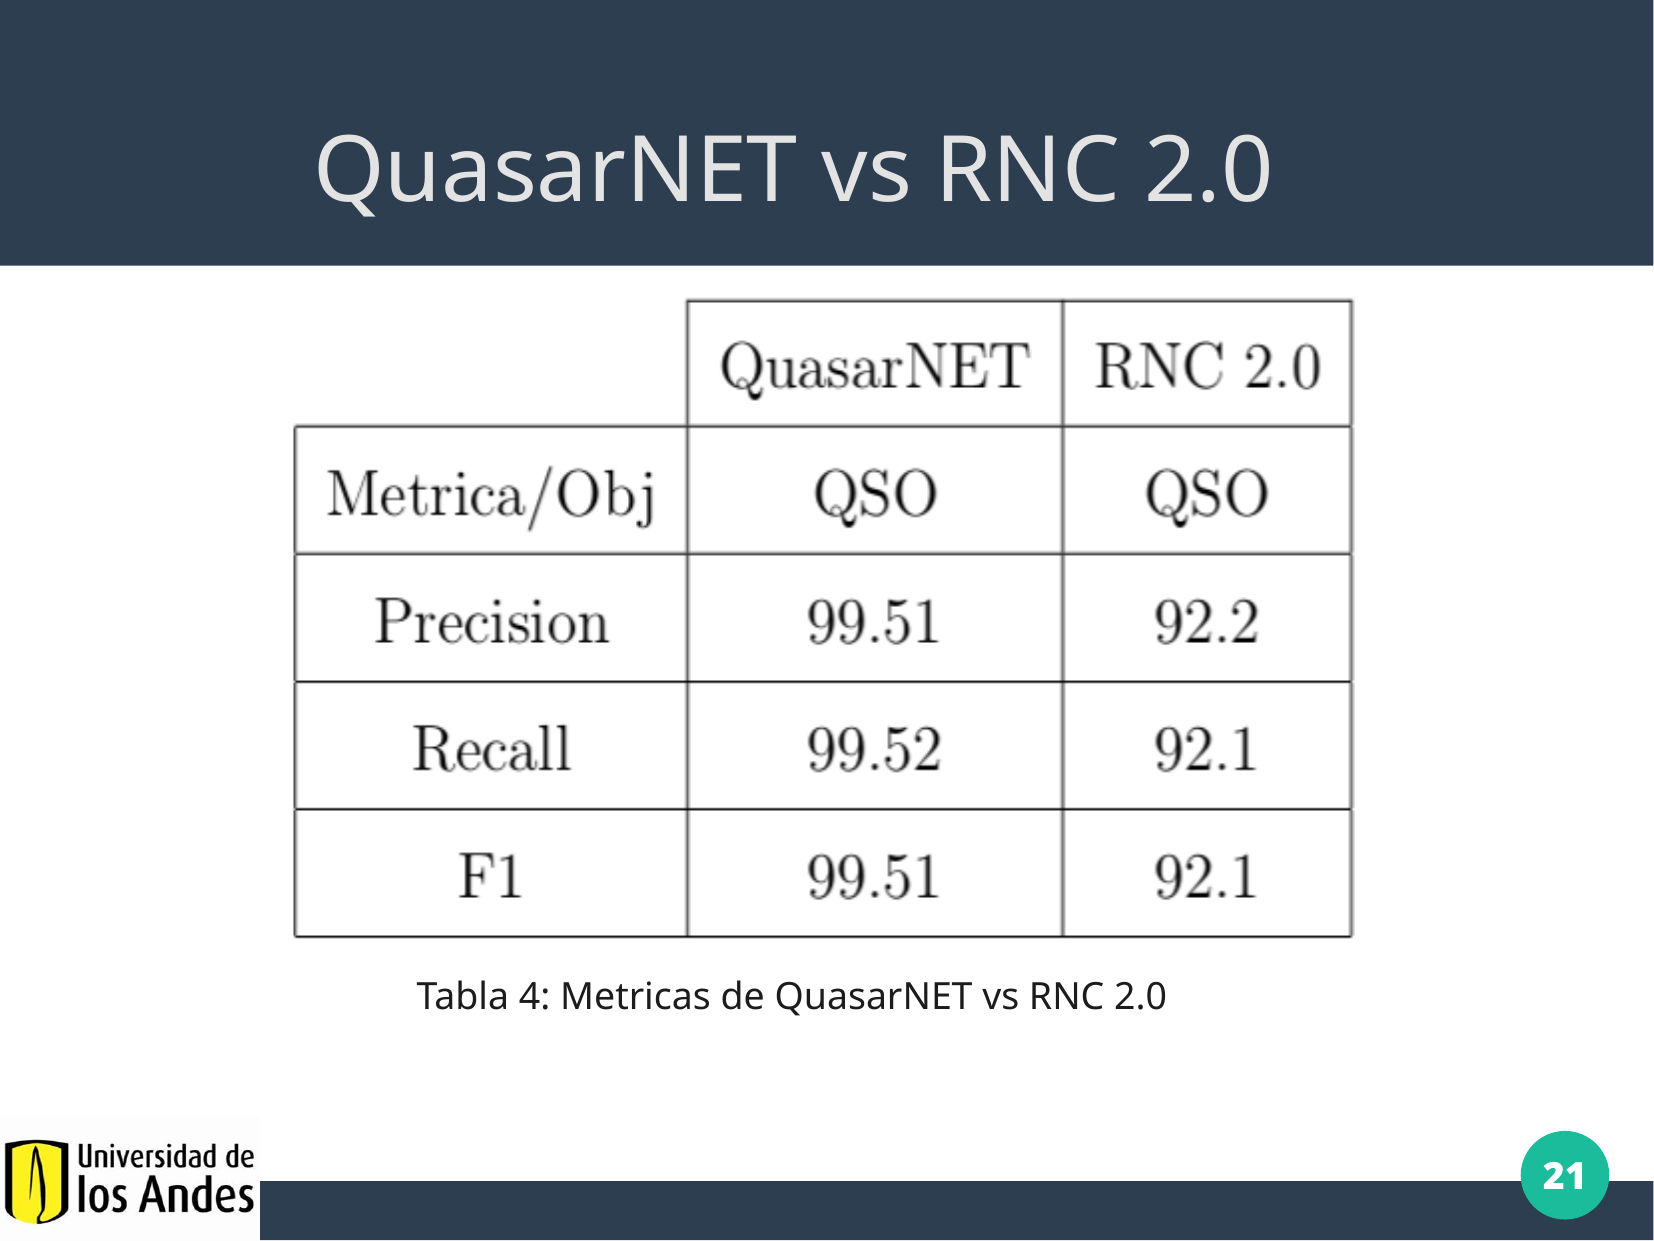

# QuasarNET vs RNC 2.0
Tabla 4: Metricas de QuasarNET vs RNC 2.0
21